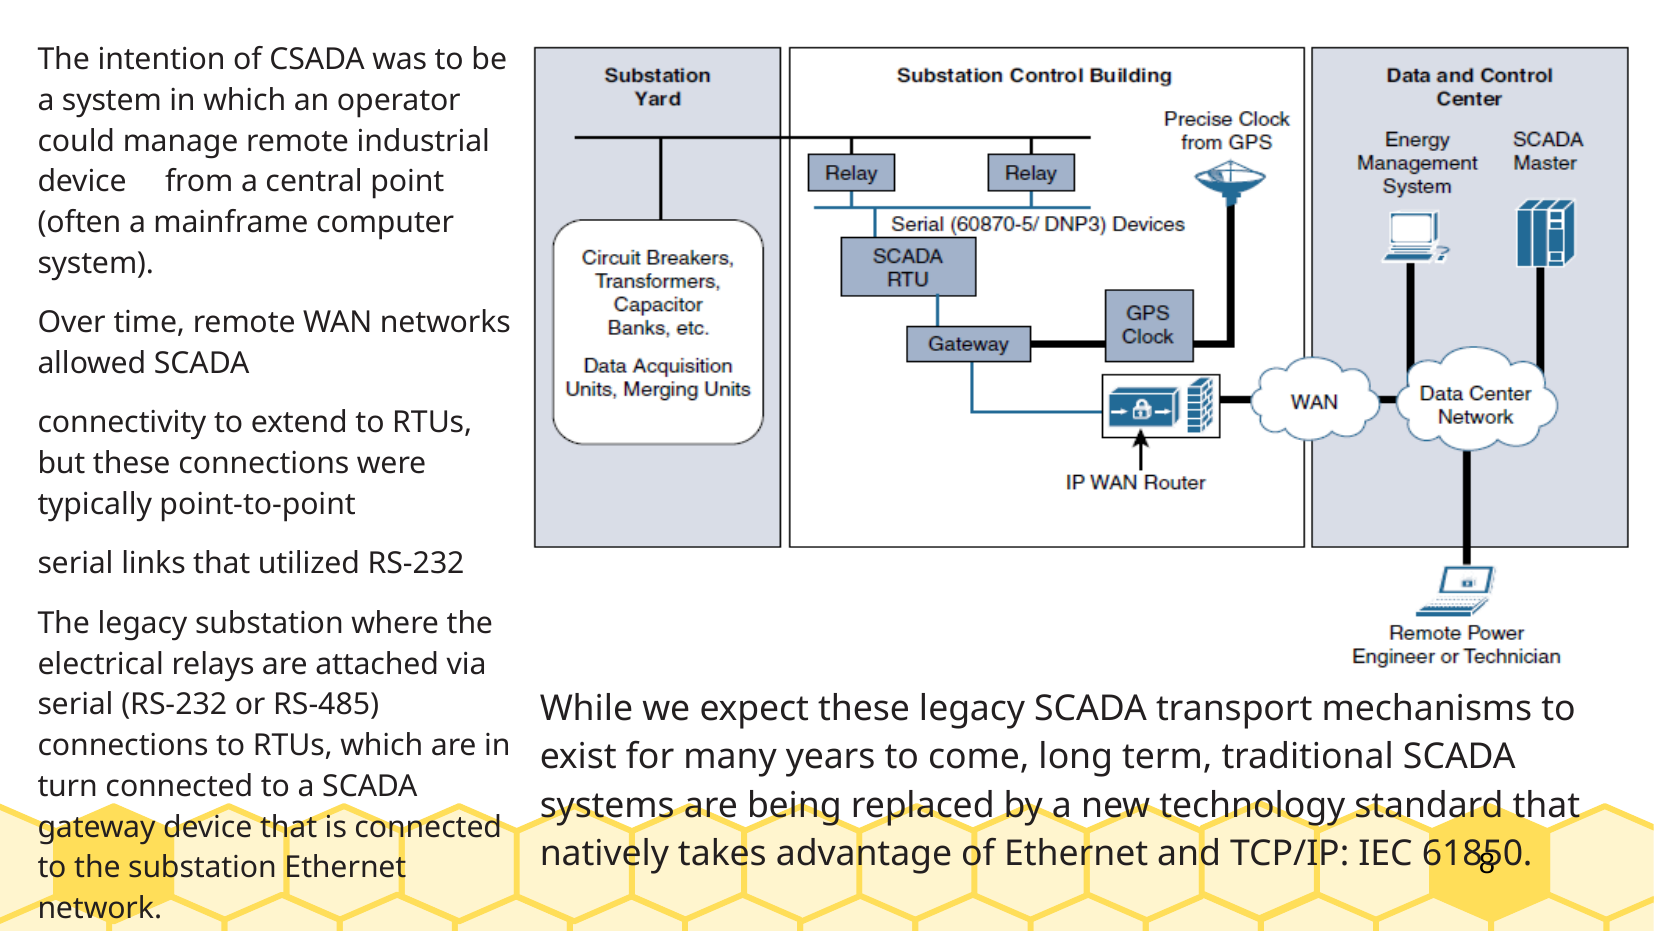

# The intention of CSADA was to be a system in which an operator could manage remote industrial device 	from a central point (often a mainframe computer system).
Over time, remote WAN networks allowed SCADA
connectivity to extend to RTUs, but these connections were typically point-to-point
serial links that utilized RS-232
The legacy substation where the electrical relays are attached via serial (RS-232 or RS-485) connections to RTUs, which are in turn connected to a SCADA gateway device that is connected to the substation Ethernet network.
While we expect these legacy SCADA transport mechanisms to exist for many years to come, long term, traditional SCADA systems are being replaced by a new technology standard that natively takes advantage of Ethernet and TCP/IP: IEC 61850.